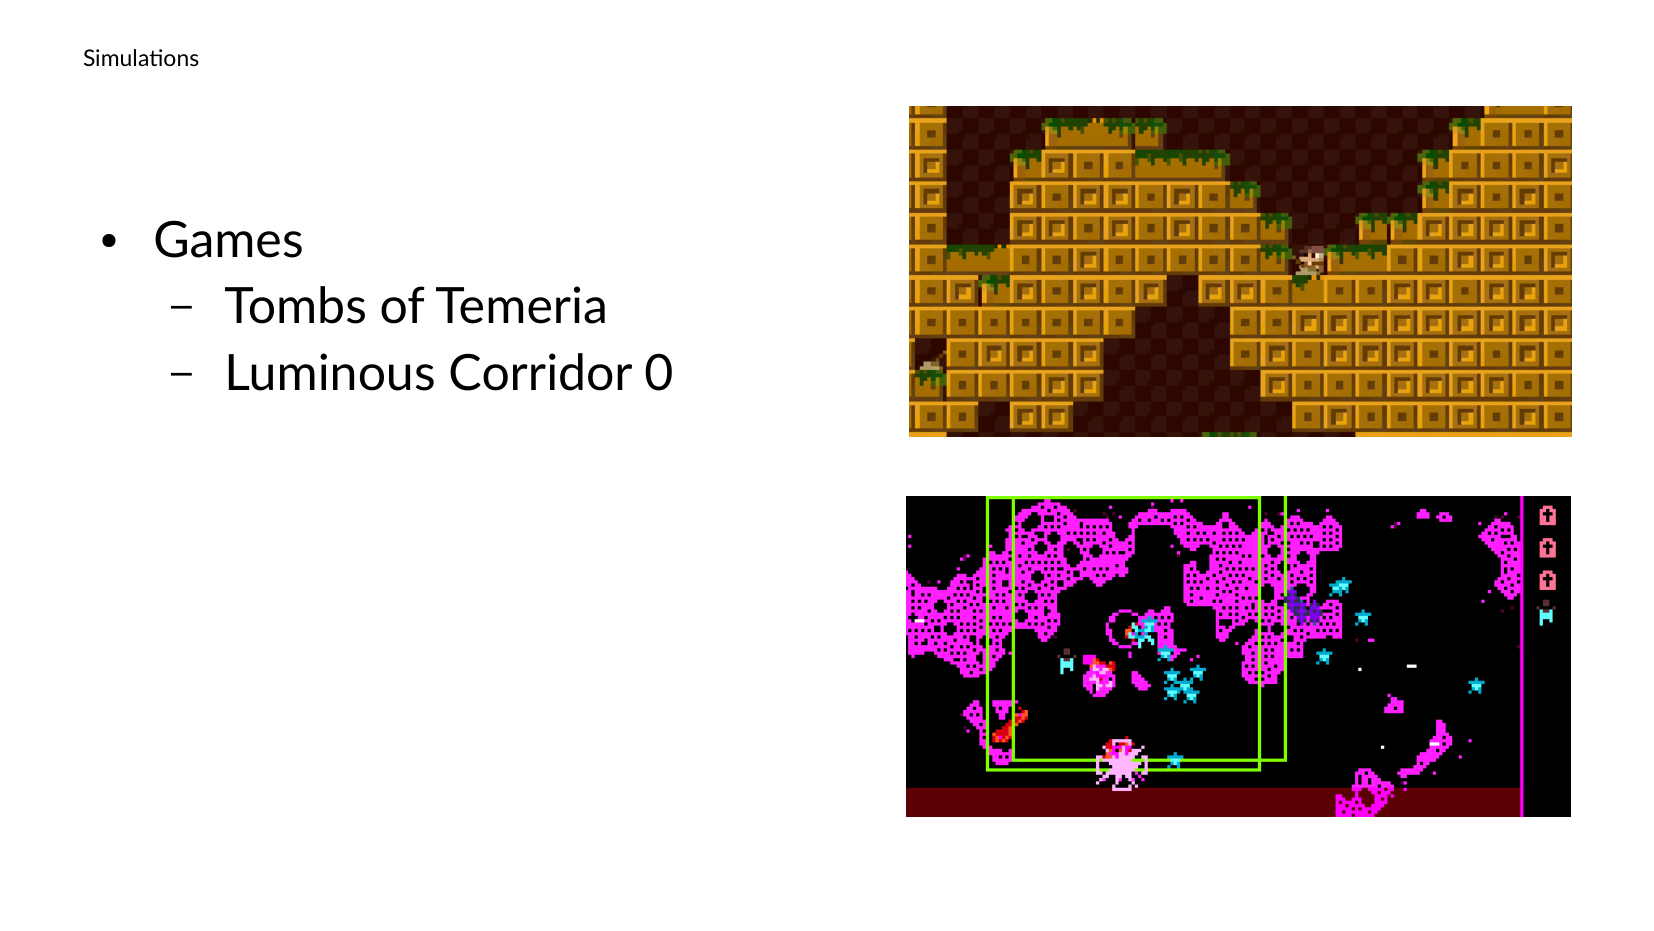

# Simulations
Games
Tombs of Temeria
Luminous Corridor 0